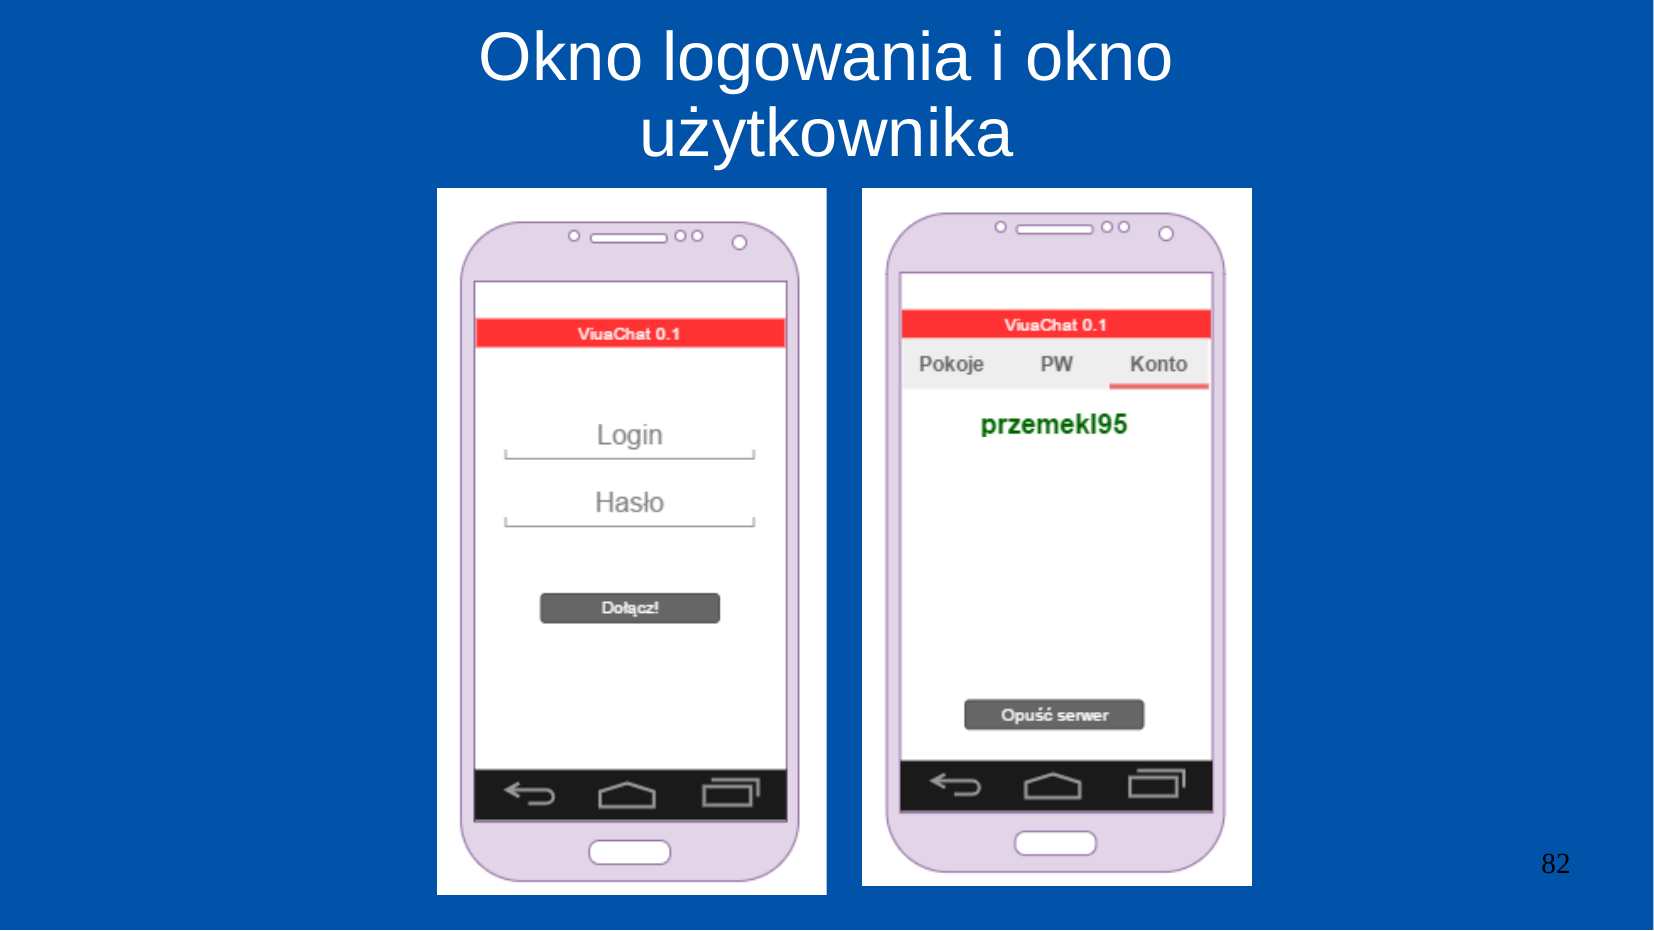

# Okno logowania i okno użytkownika
82